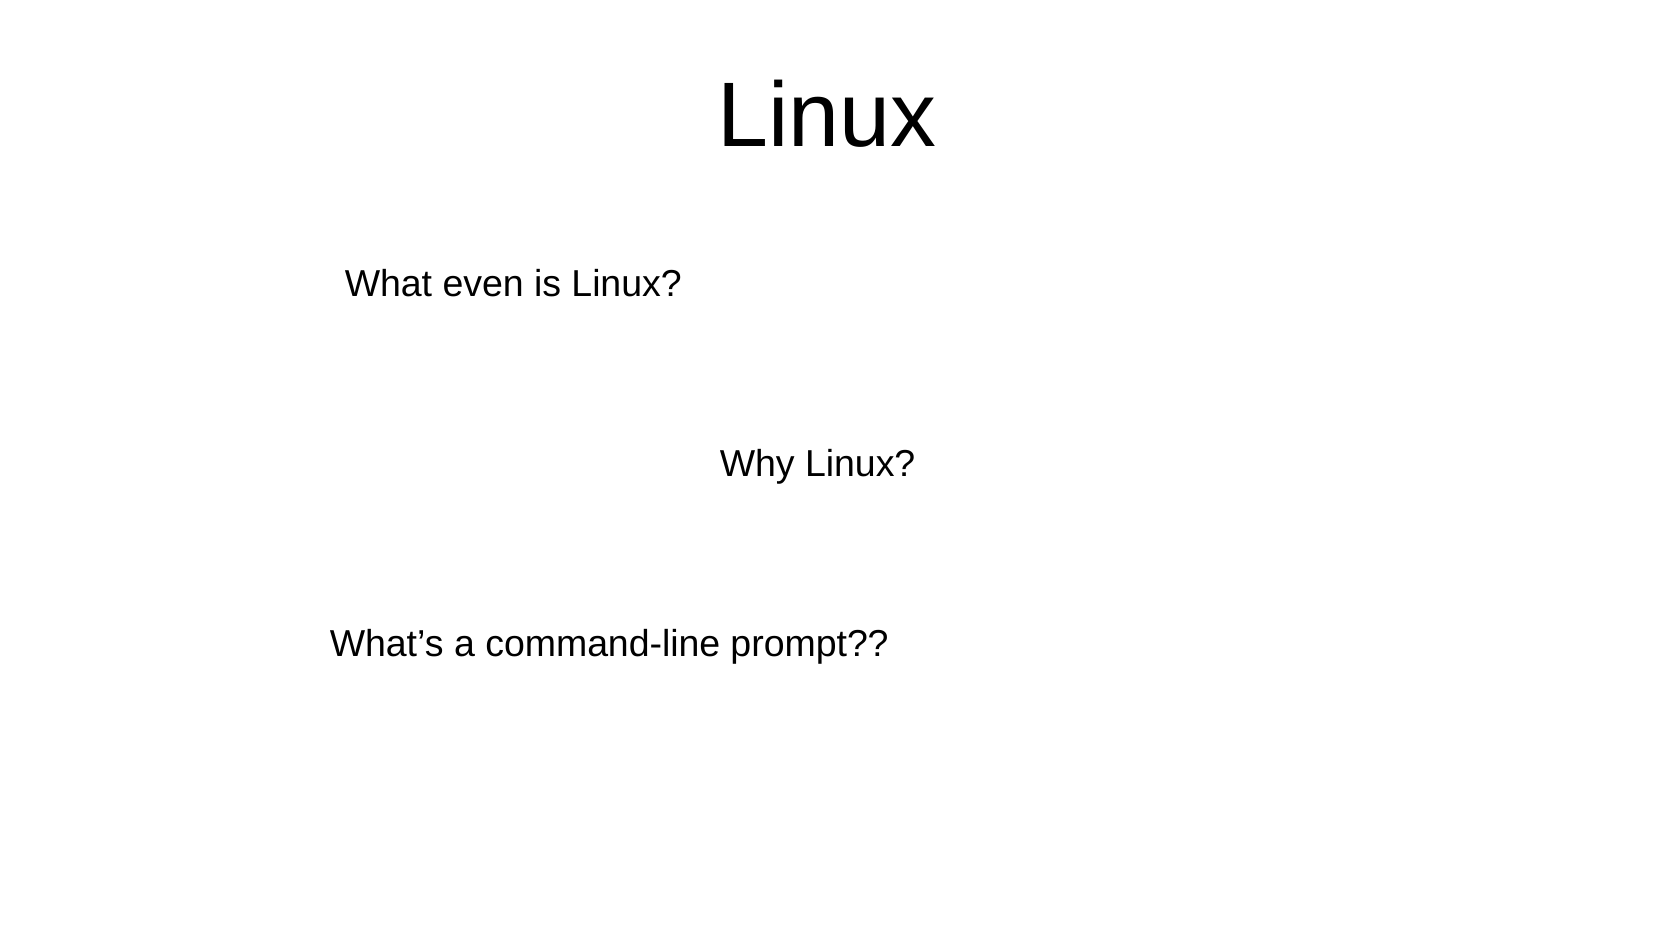

# Linux
What even is Linux?
Why Linux?
What’s a command-line prompt??